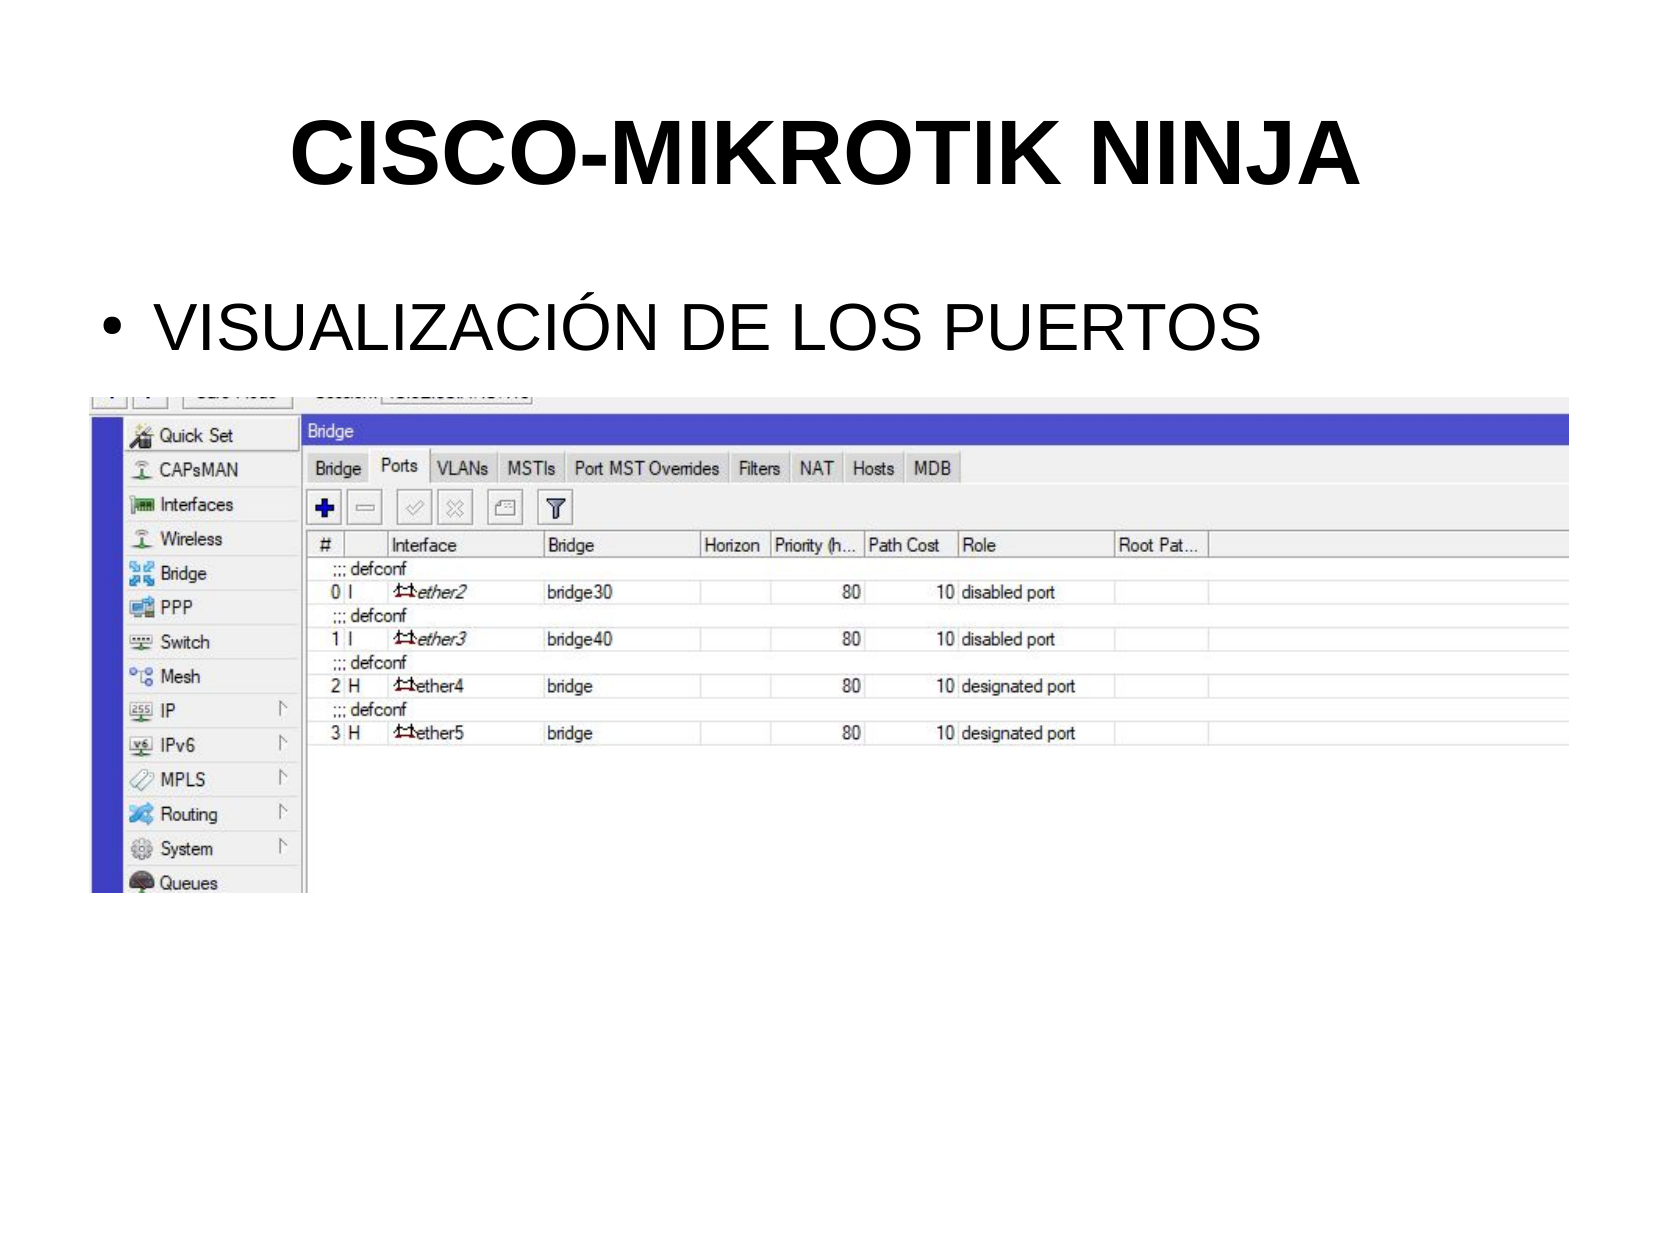

# CISCO-MIKROTIK NINJA
VISUALIZACIÓN DE LOS PUERTOS